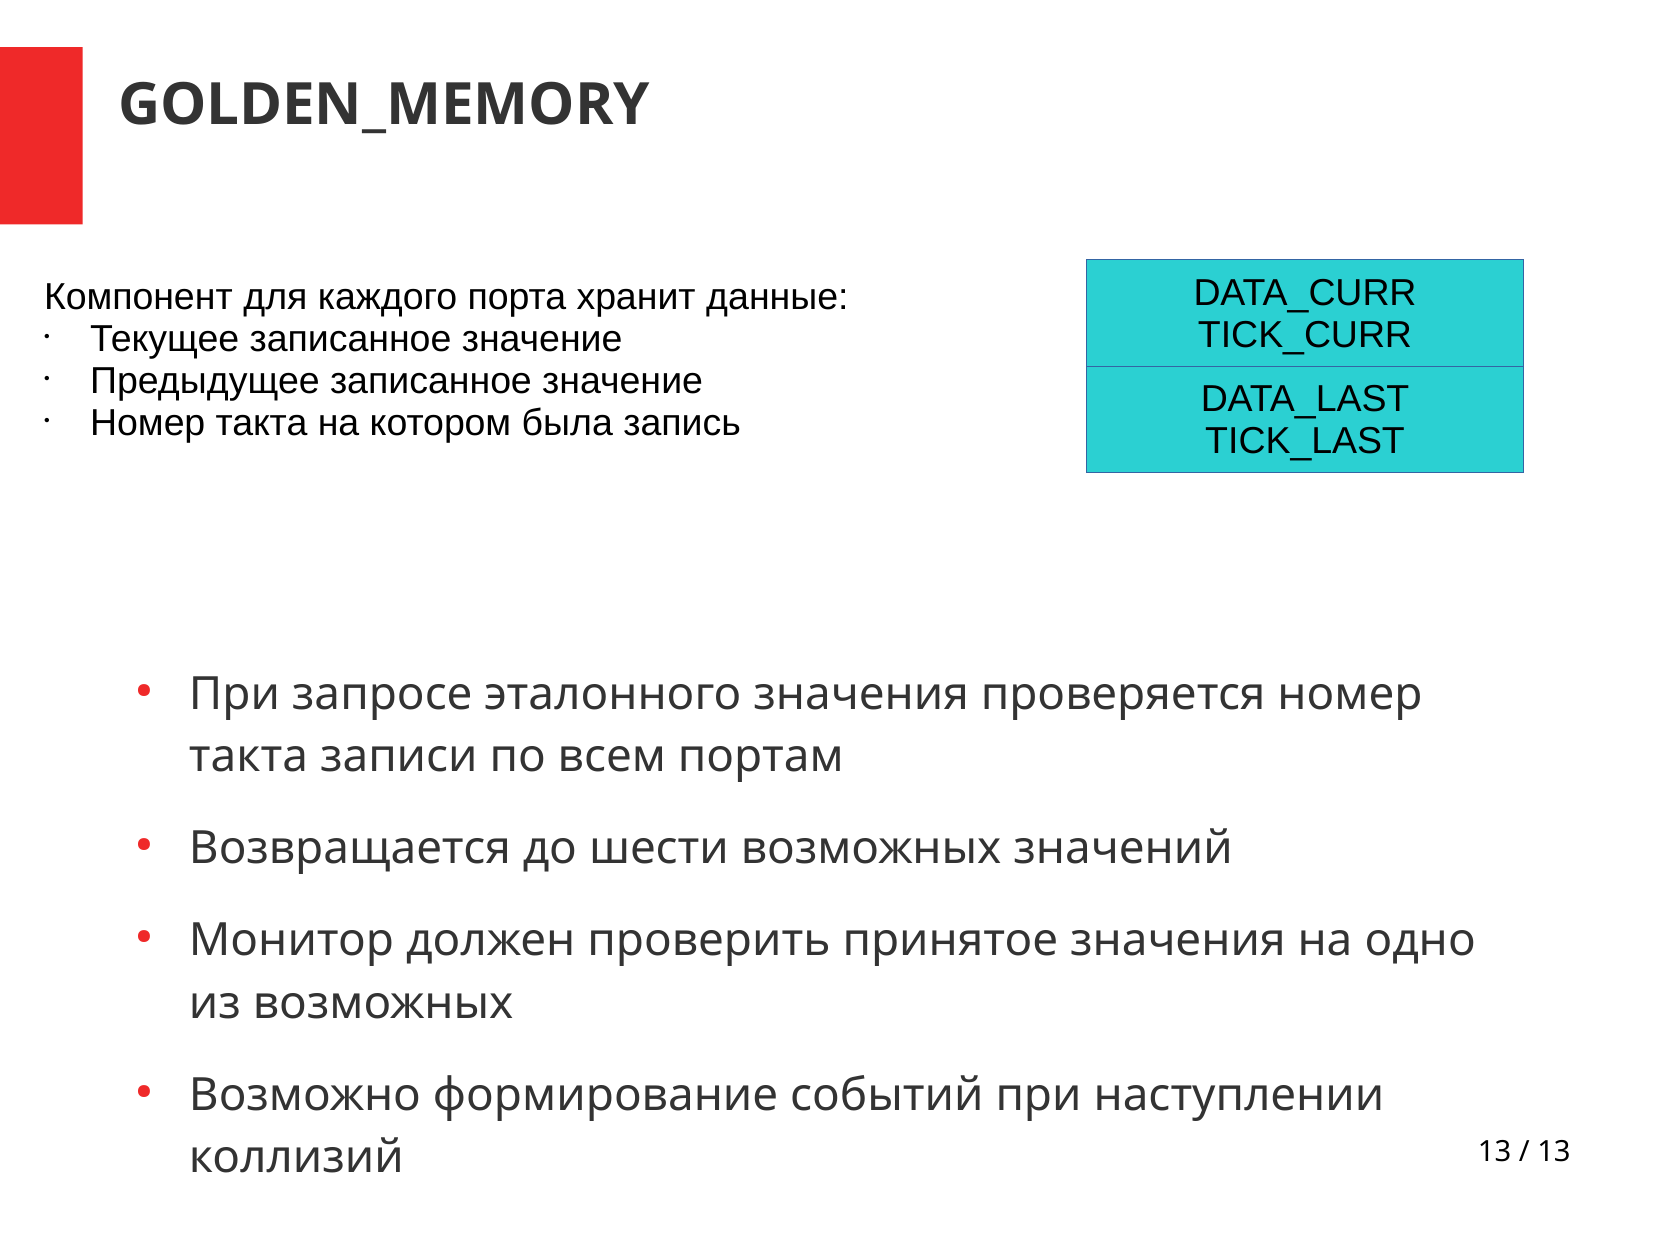

# GOLDEN_MEMORY
DATA_CURR
TICK_CURR
Компонент для каждого порта хранит данные:
 Текущее записанное значение
 Предыдущее записанное значение
 Номер такта на котором была запись
DATA_LAST
TICK_LAST
При запросе эталонного значения проверяется номер такта записи по всем портам
Возвращается до шести возможных значений
Монитор должен проверить принятое значения на одно из возможных
Возможно формирование событий при наступлении коллизий
13